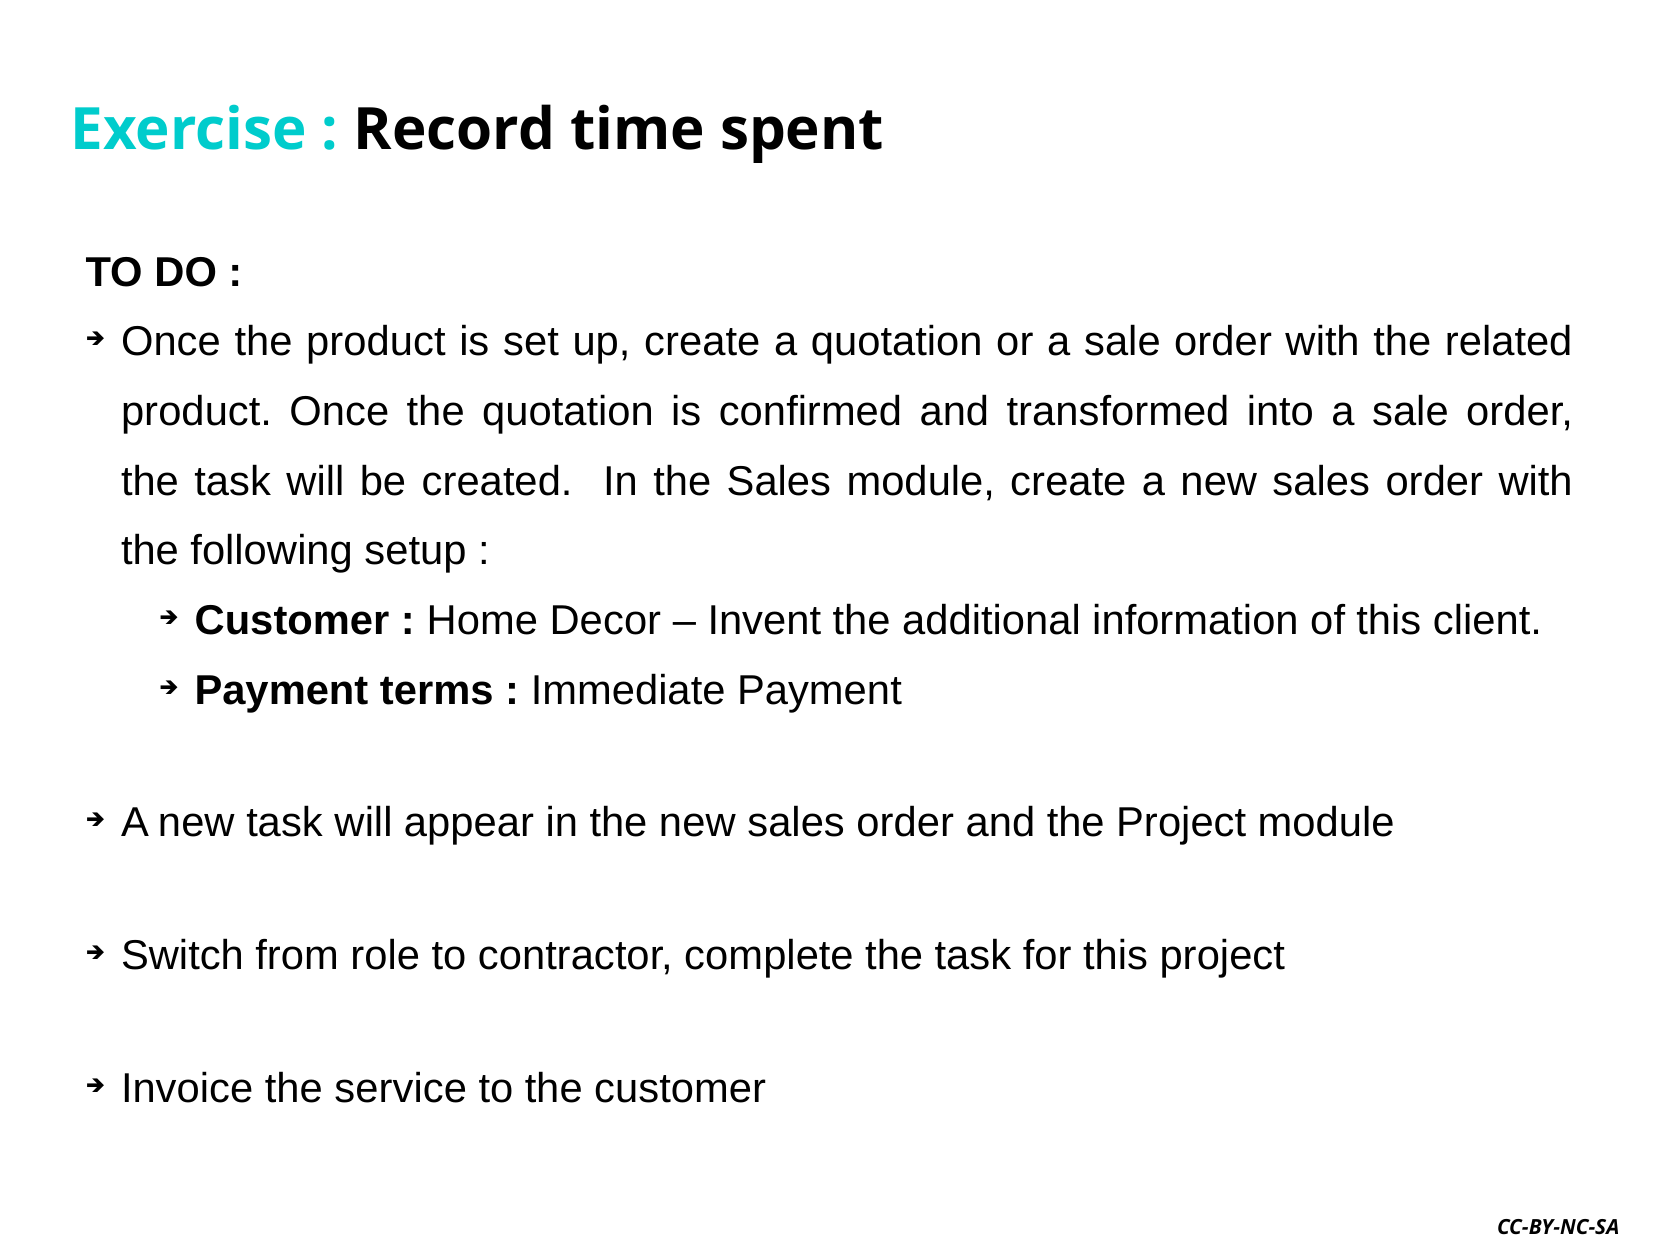

# Exercise : Record time spent
TO DO :
Once the product is set up, create a quotation or a sale order with the related product. Once the quotation is confirmed and transformed into a sale order, the task will be created. In the Sales module, create a new sales order with the following setup :
Customer : Home Decor – Invent the additional information of this client.
Payment terms : Immediate Payment
A new task will appear in the new sales order and the Project module
Switch from role to contractor, complete the task for this project
Invoice the service to the customer
CC-BY-NC-SA